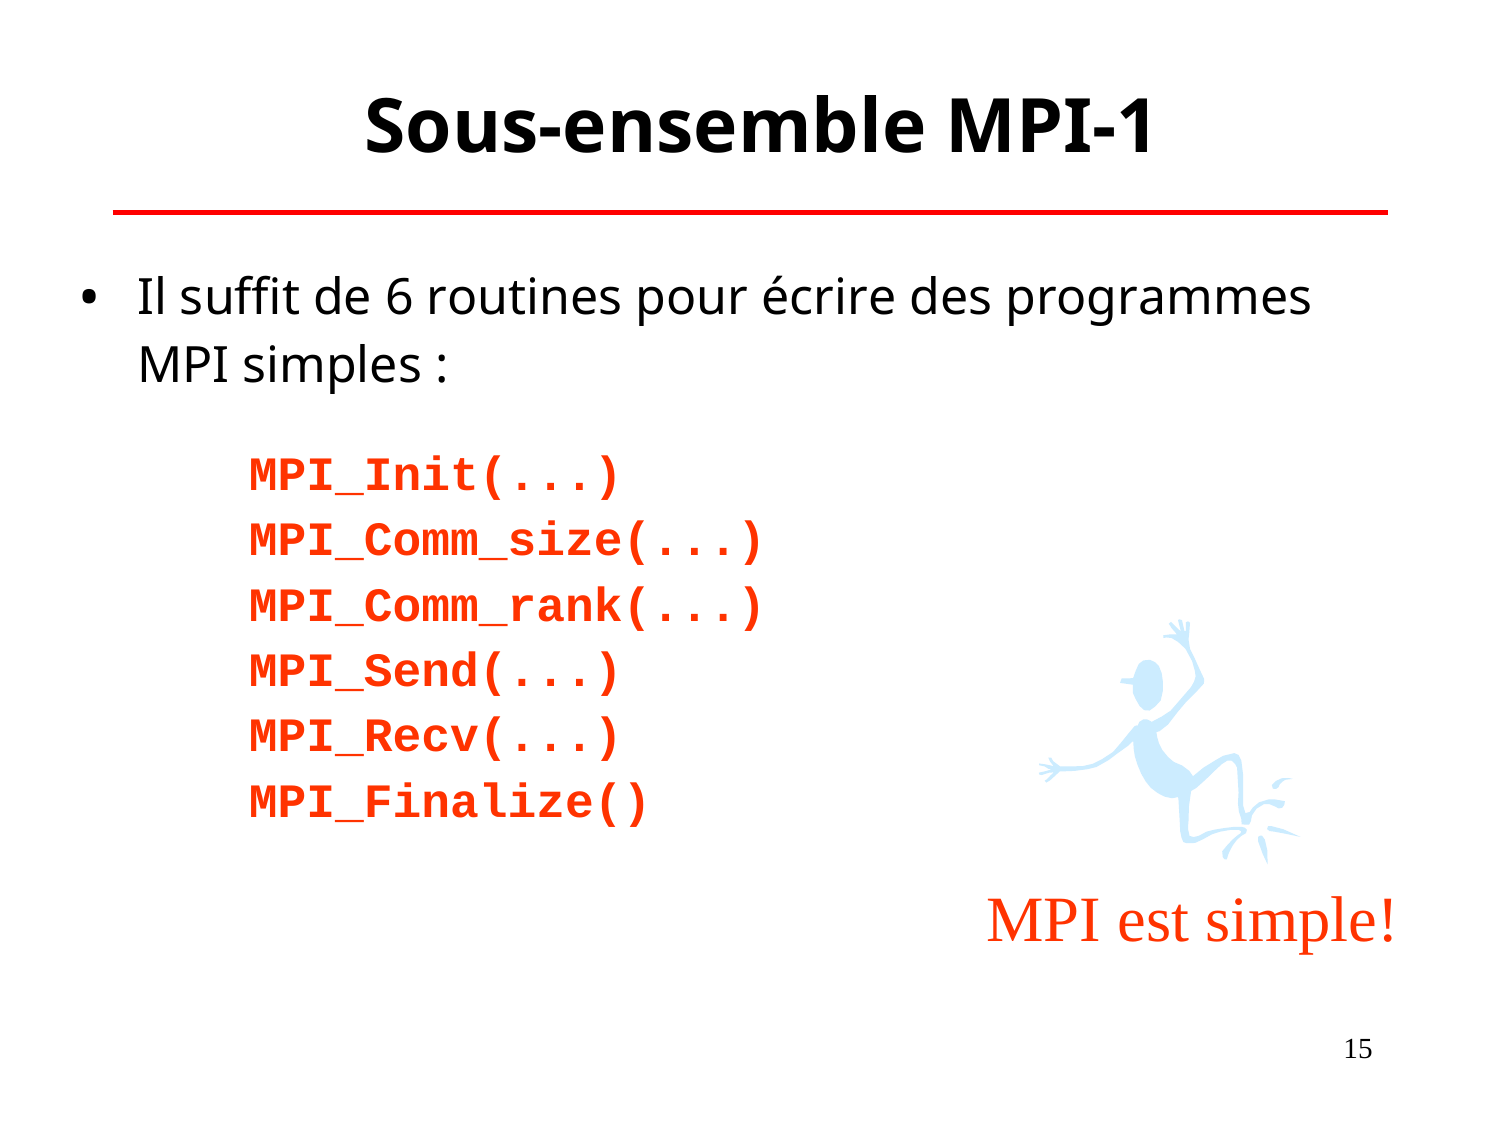

# Sous-ensemble MPI-1
Il suffit de 6 routines pour écrire des programmes MPI simples :
MPI_Init(...)
MPI_Comm_size(...)
MPI_Comm_rank(...)
MPI_Send(...)
MPI_Recv(...)
MPI_Finalize()
MPI est simple!
15